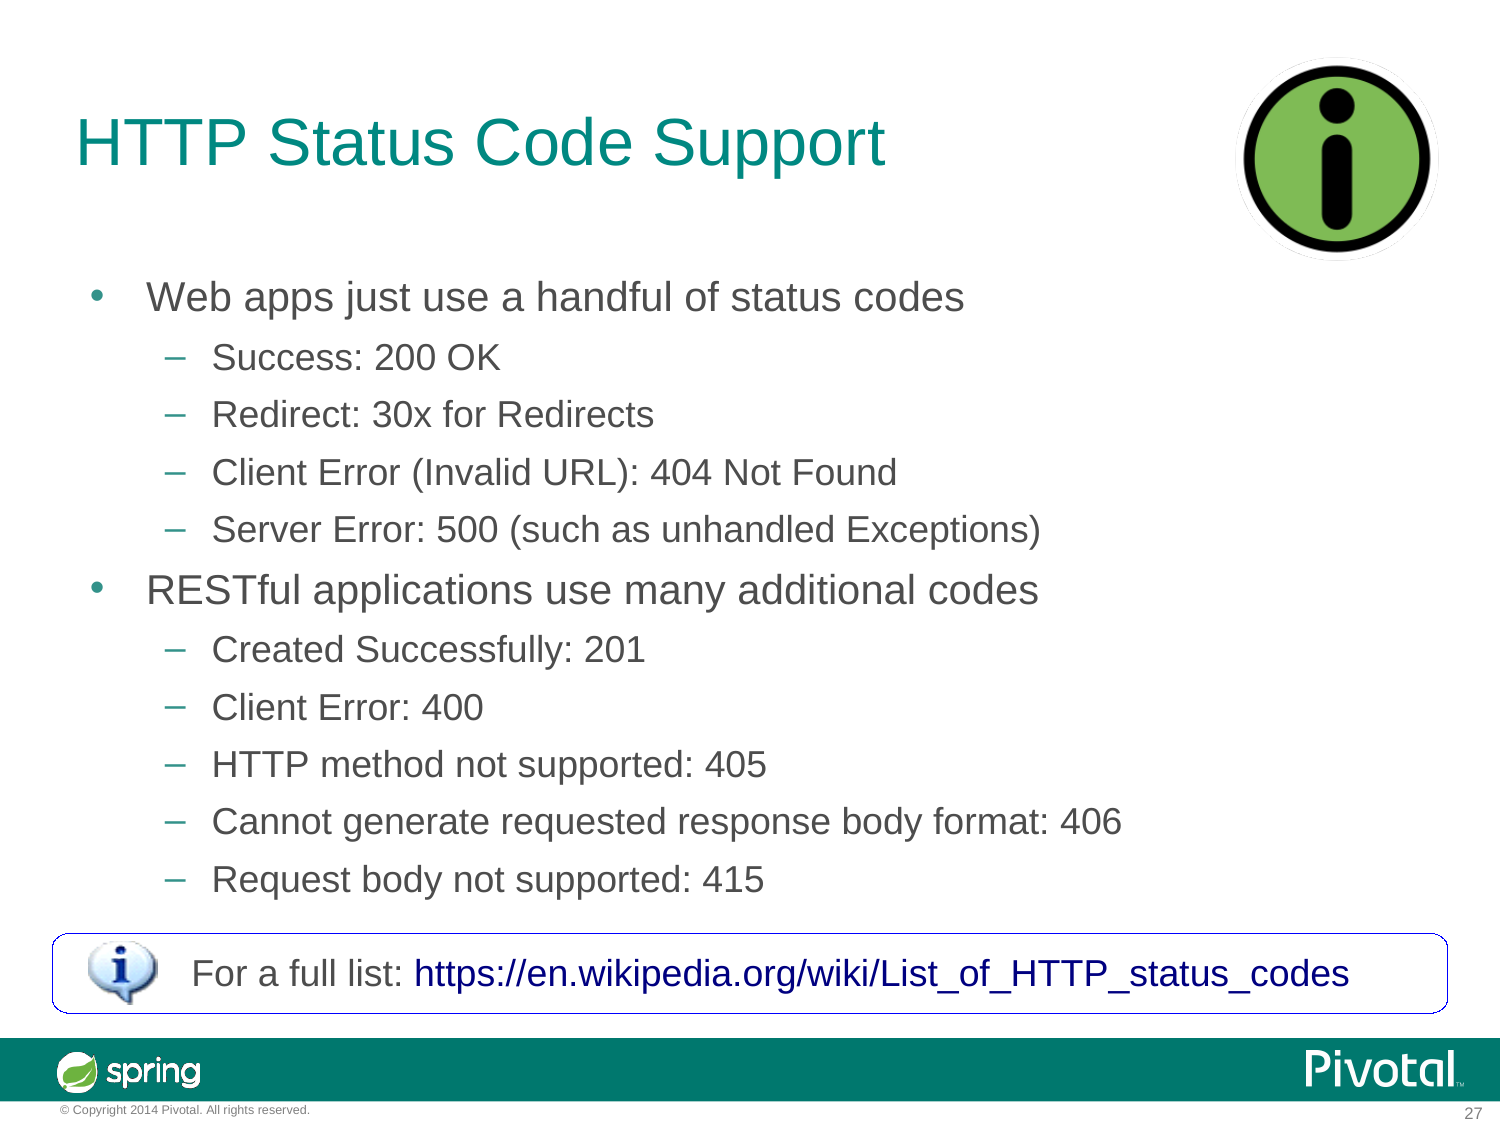

# HTTP Status Code Support
Web apps just use a handful of status codes
Success: 200 OK
Redirect: 30x for Redirects
Client Error (Invalid URL): 404 Not Found
Server Error: 500 (such as unhandled Exceptions)
RESTful applications use many additional codes
Created Successfully: 201
Client Error: 400
HTTP method not supported: 405
Cannot generate requested response body format: 406
Request body not supported: 415
For a full list: https://en.wikipedia.org/wiki/List_of_HTTP_status_codes